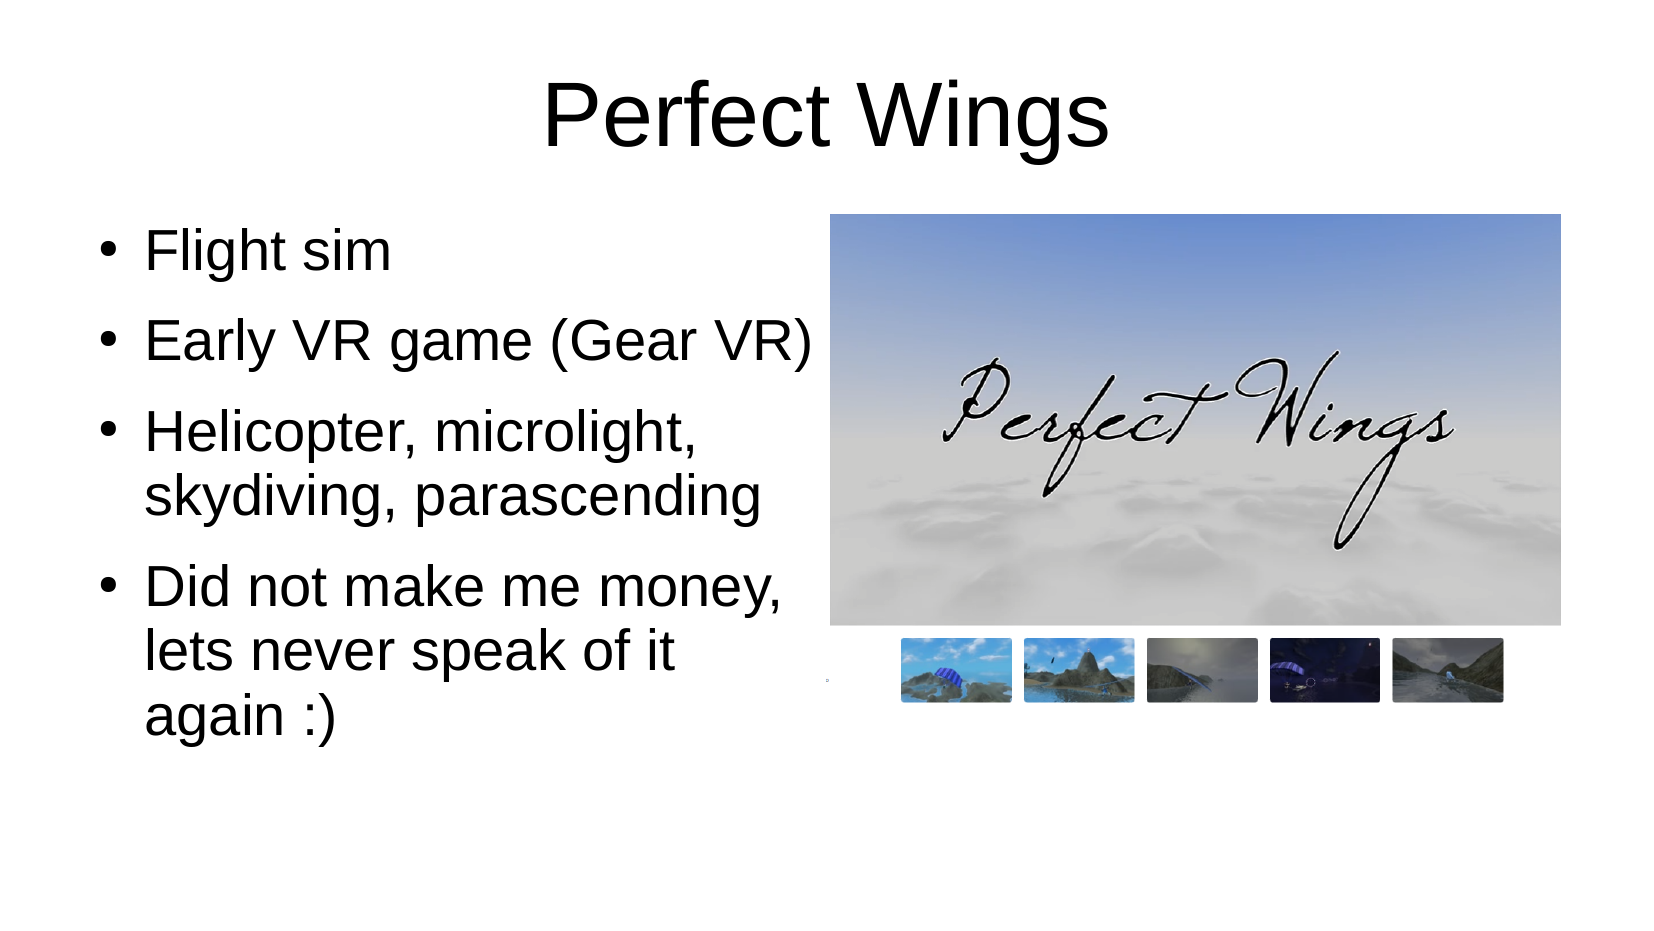

# Perfect Wings
Flight sim
Early VR game (Gear VR)
Helicopter, microlight, skydiving, parascending
Did not make me money, lets never speak of it again :)